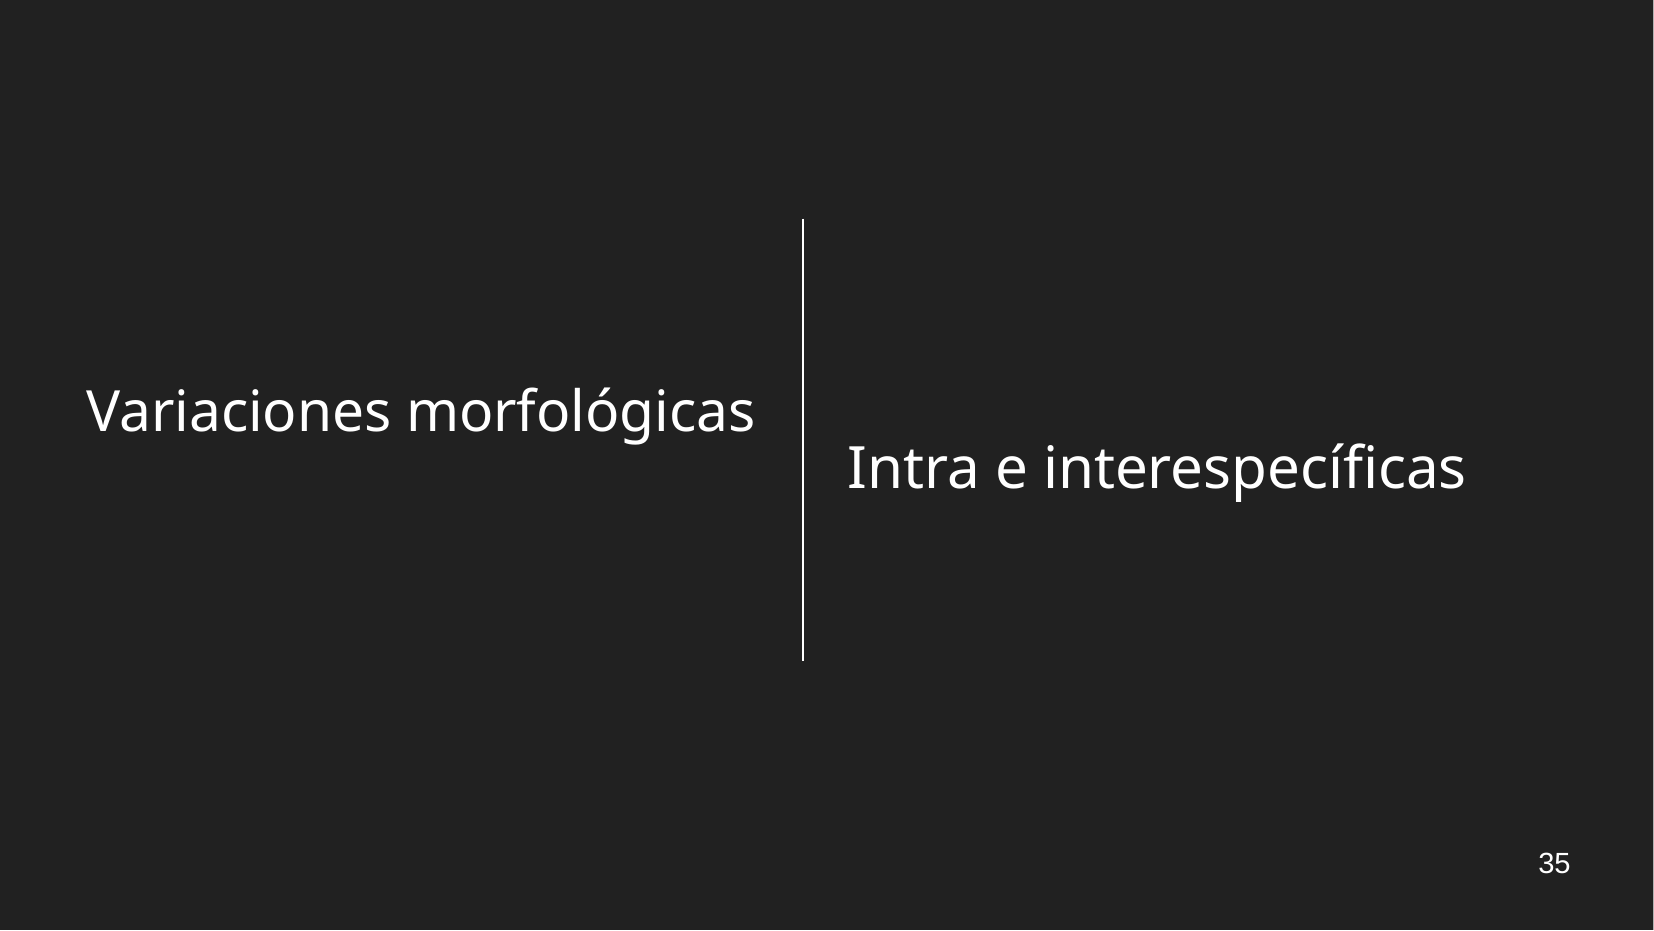

# Variaciones morfológicas
Intra e interespecíficas
35